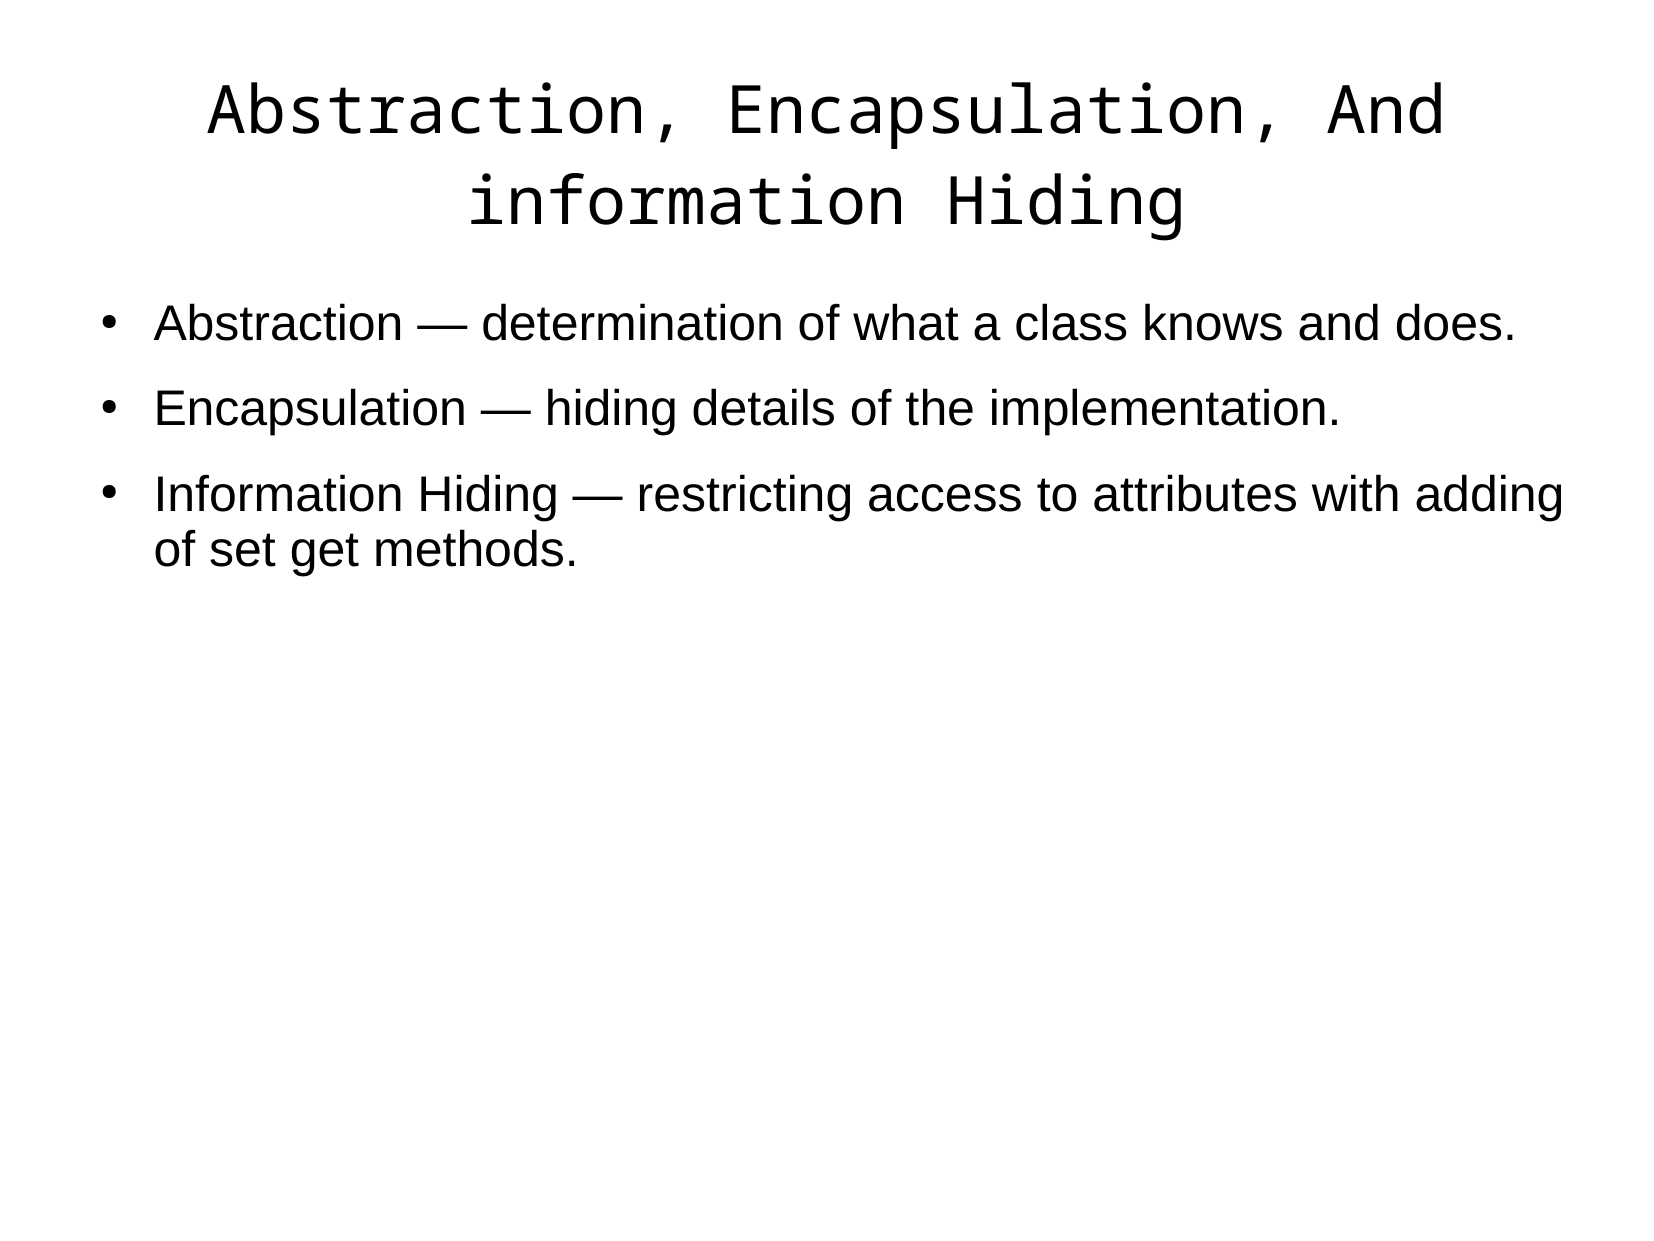

# Abstraction, Encapsulation, And information Hiding
Abstraction — determination of what a class knows and does.
Encapsulation — hiding details of the implementation.
Information Hiding — restricting access to attributes with adding of set get methods.